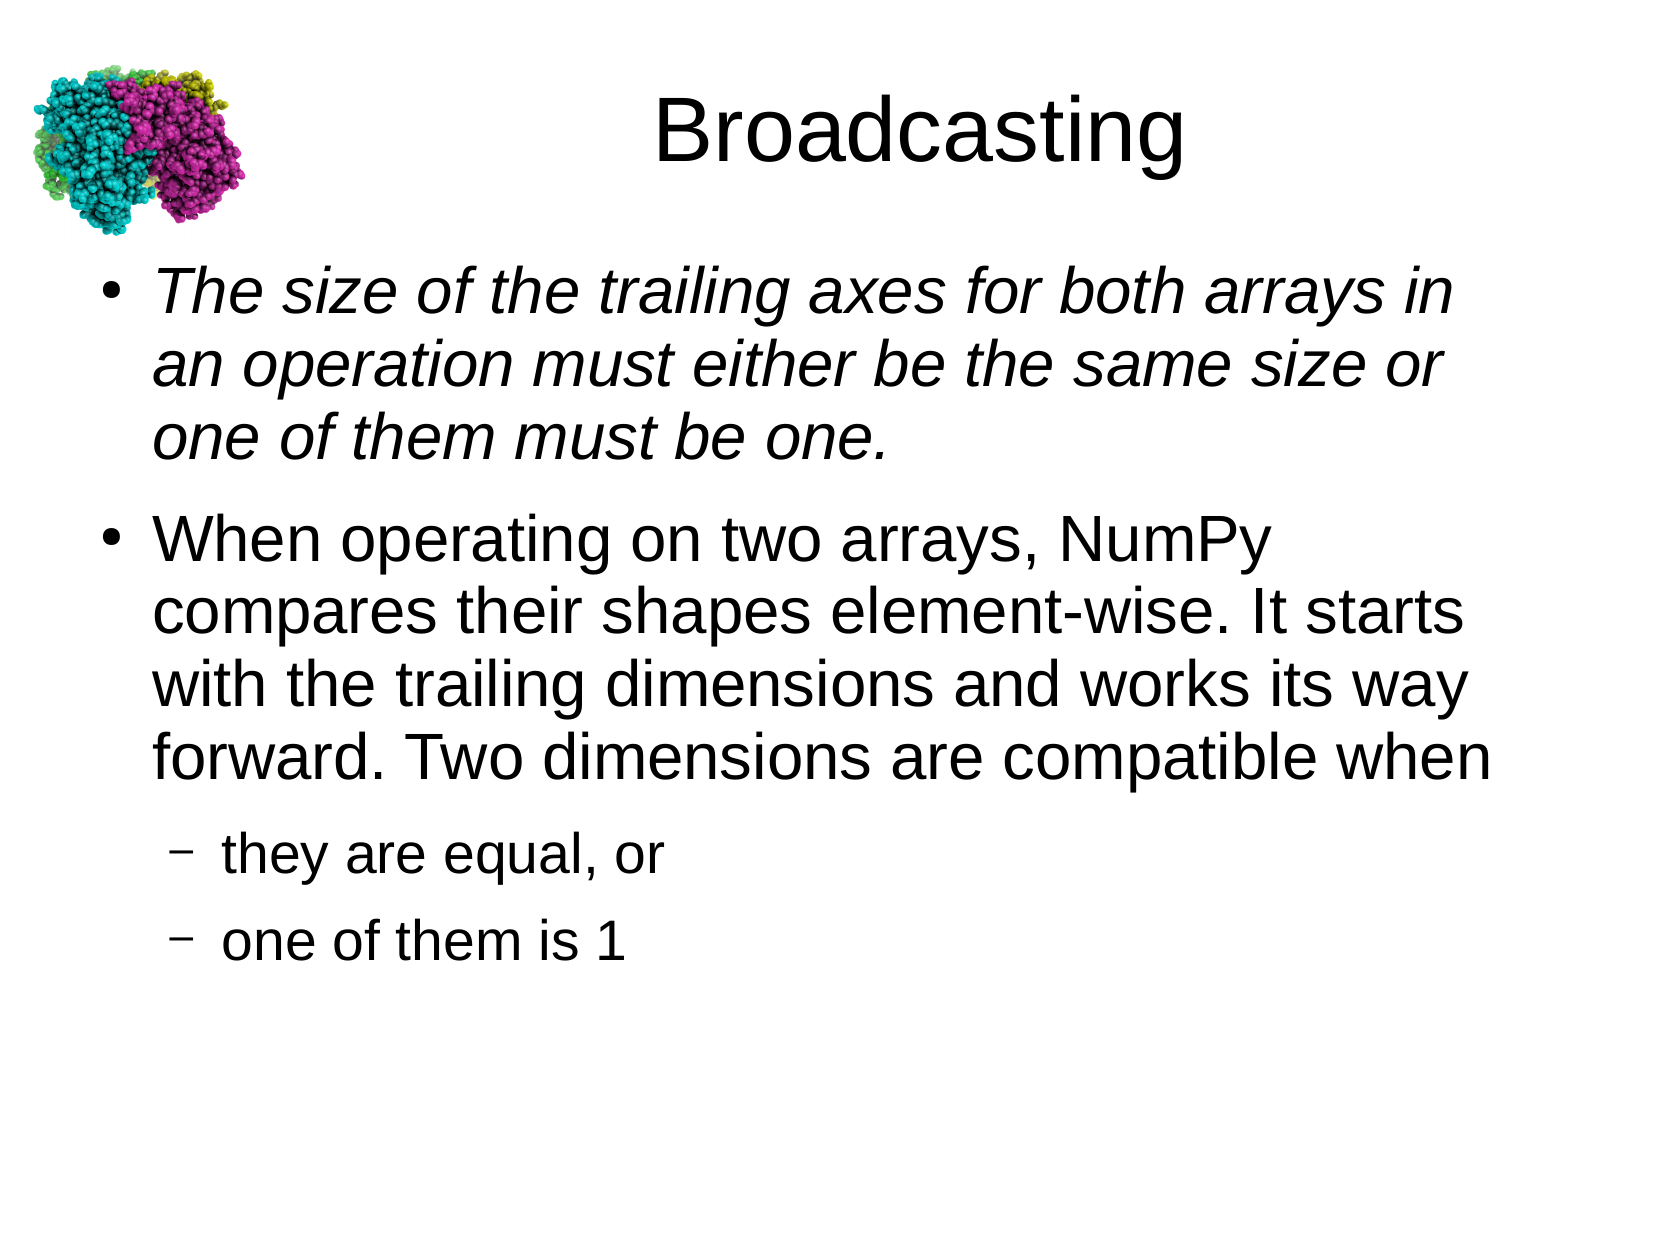

# Broadcasting
The size of the trailing axes for both arrays in an operation must either be the same size or one of them must be one.
When operating on two arrays, NumPy compares their shapes element-wise. It starts with the trailing dimensions and works its way forward. Two dimensions are compatible when
they are equal, or
one of them is 1